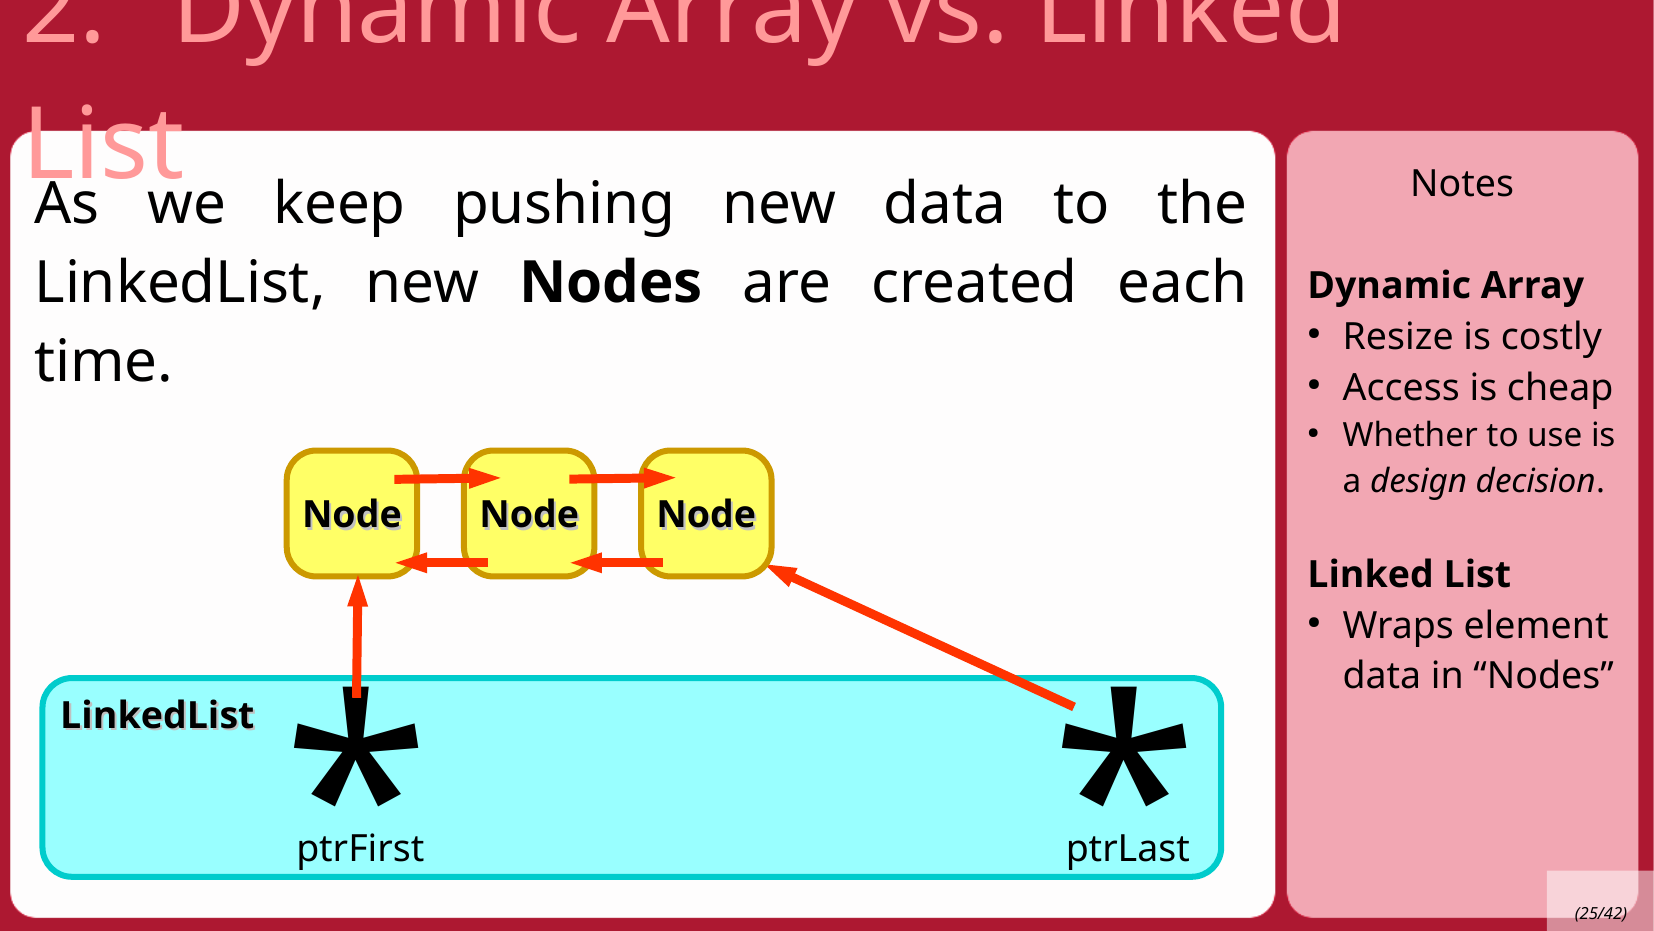

# 2.	Dynamic Array vs. Linked List
Notes
Dynamic Array
Resize is costly
Access is cheap
Whether to use is a design decision.
Linked List
Wraps element data in “Nodes”
As we keep pushing new data to the LinkedList, new Nodes are created each time.
Node
Node
Node
*
*
LinkedList
ptrFirst
ptrLast